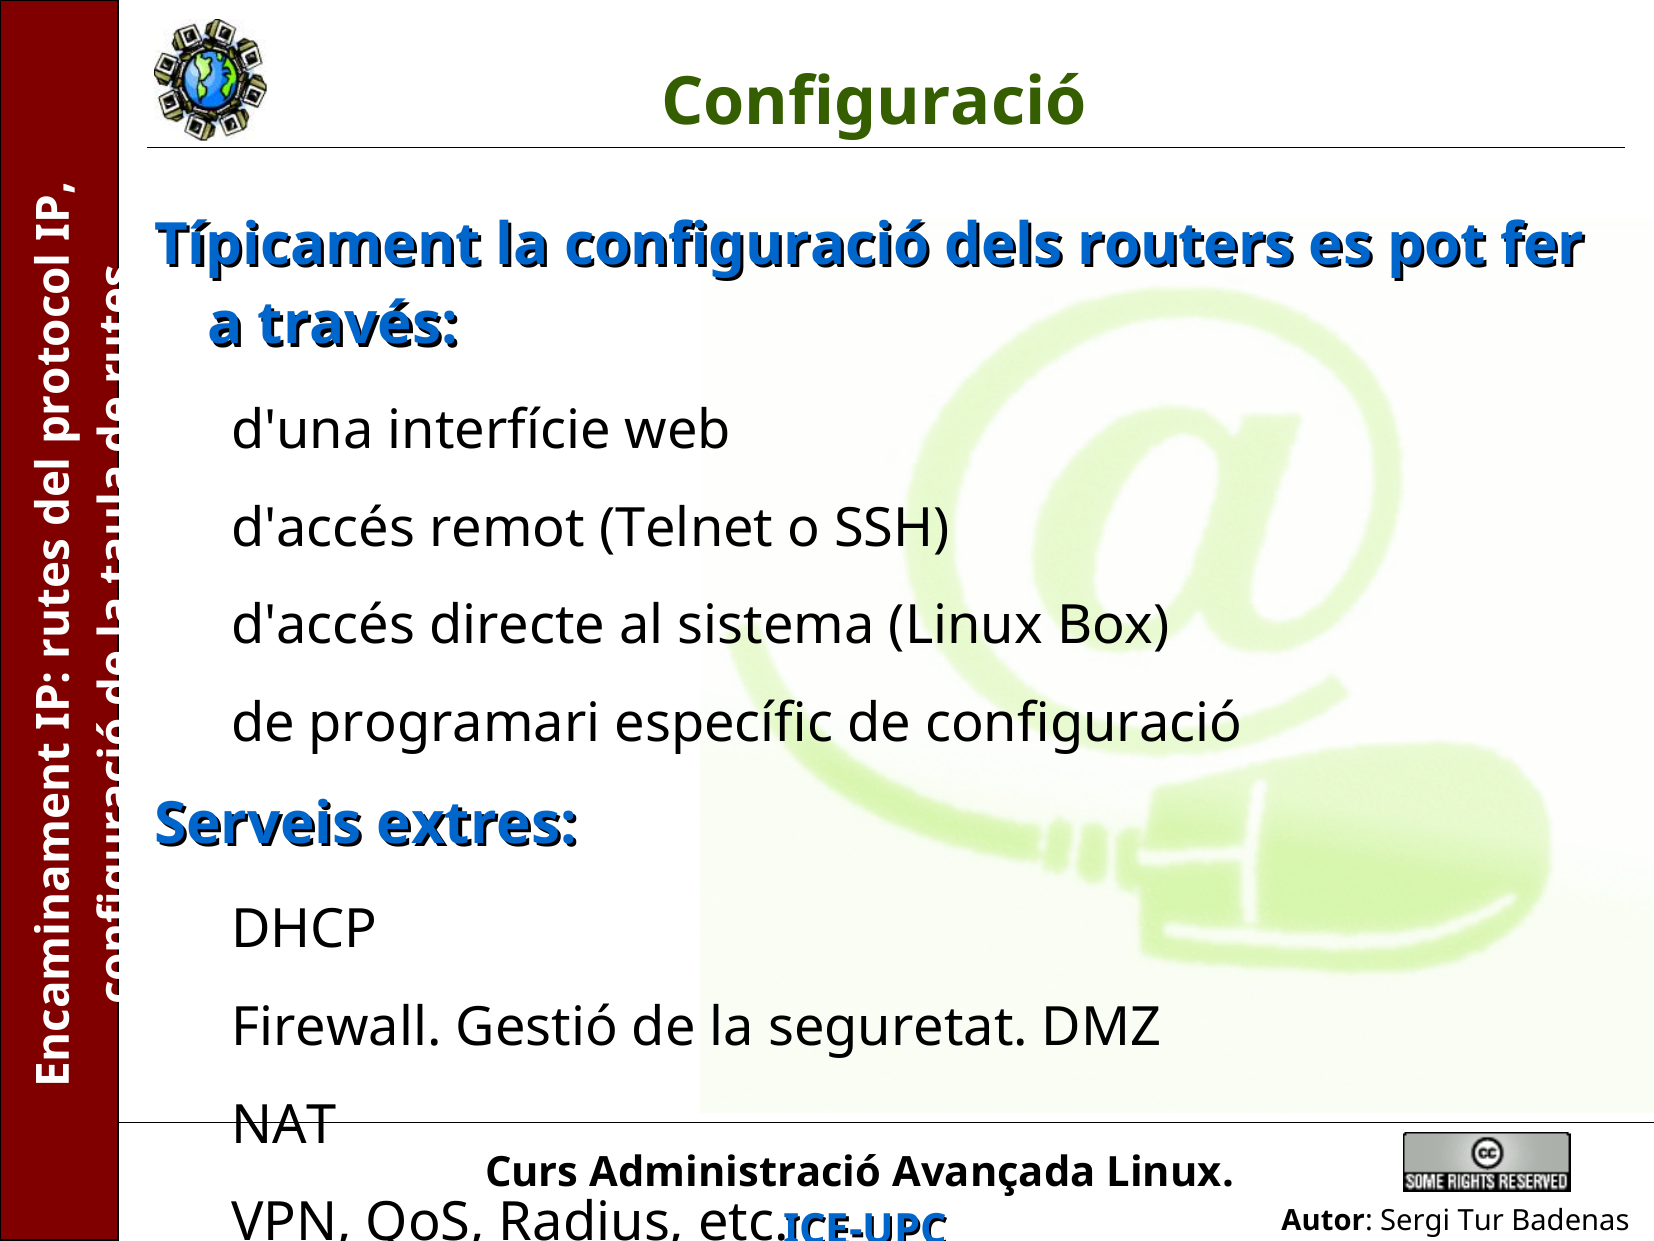

# Configuració
Típicament la configuració dels routers es pot fer a través:
d'una interfície web
d'accés remot (Telnet o SSH)
d'accés directe al sistema (Linux Box)
de programari específic de configuració
Serveis extres:
DHCP
Firewall. Gestió de la seguretat. DMZ
NAT
VPN, QoS, Radius, etc.